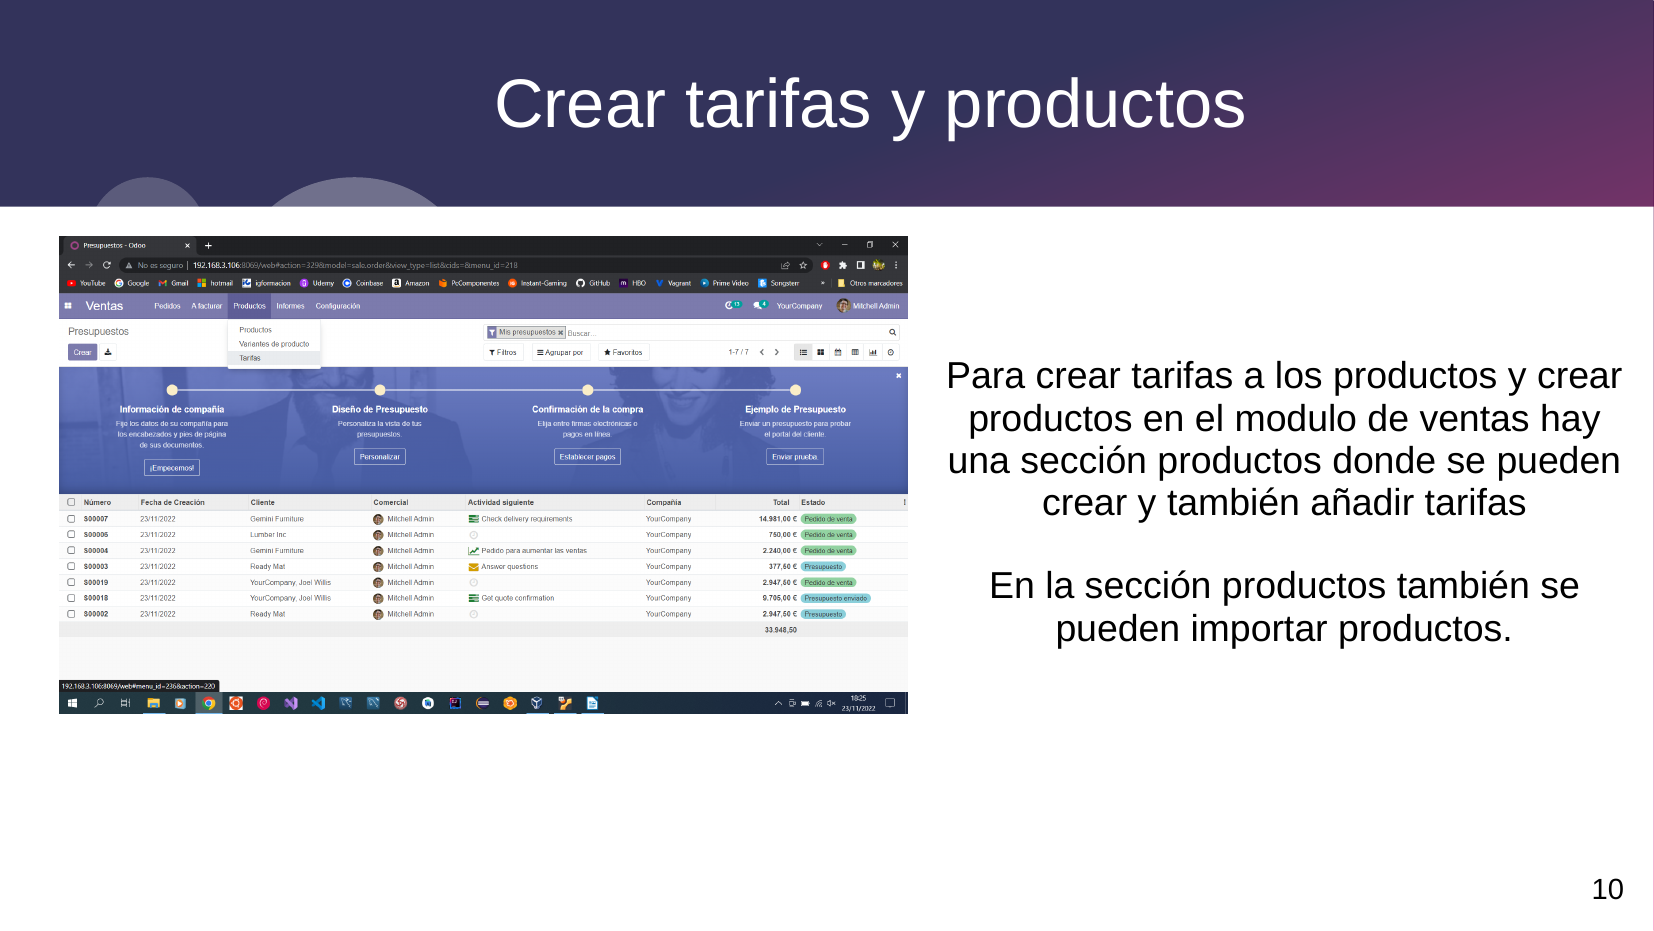

# Crear tarifas y productos
Para crear tarifas a los productos y crear productos en el modulo de ventas hay una sección productos donde se pueden crear y también añadir tarifas
En la sección productos también se pueden importar productos.